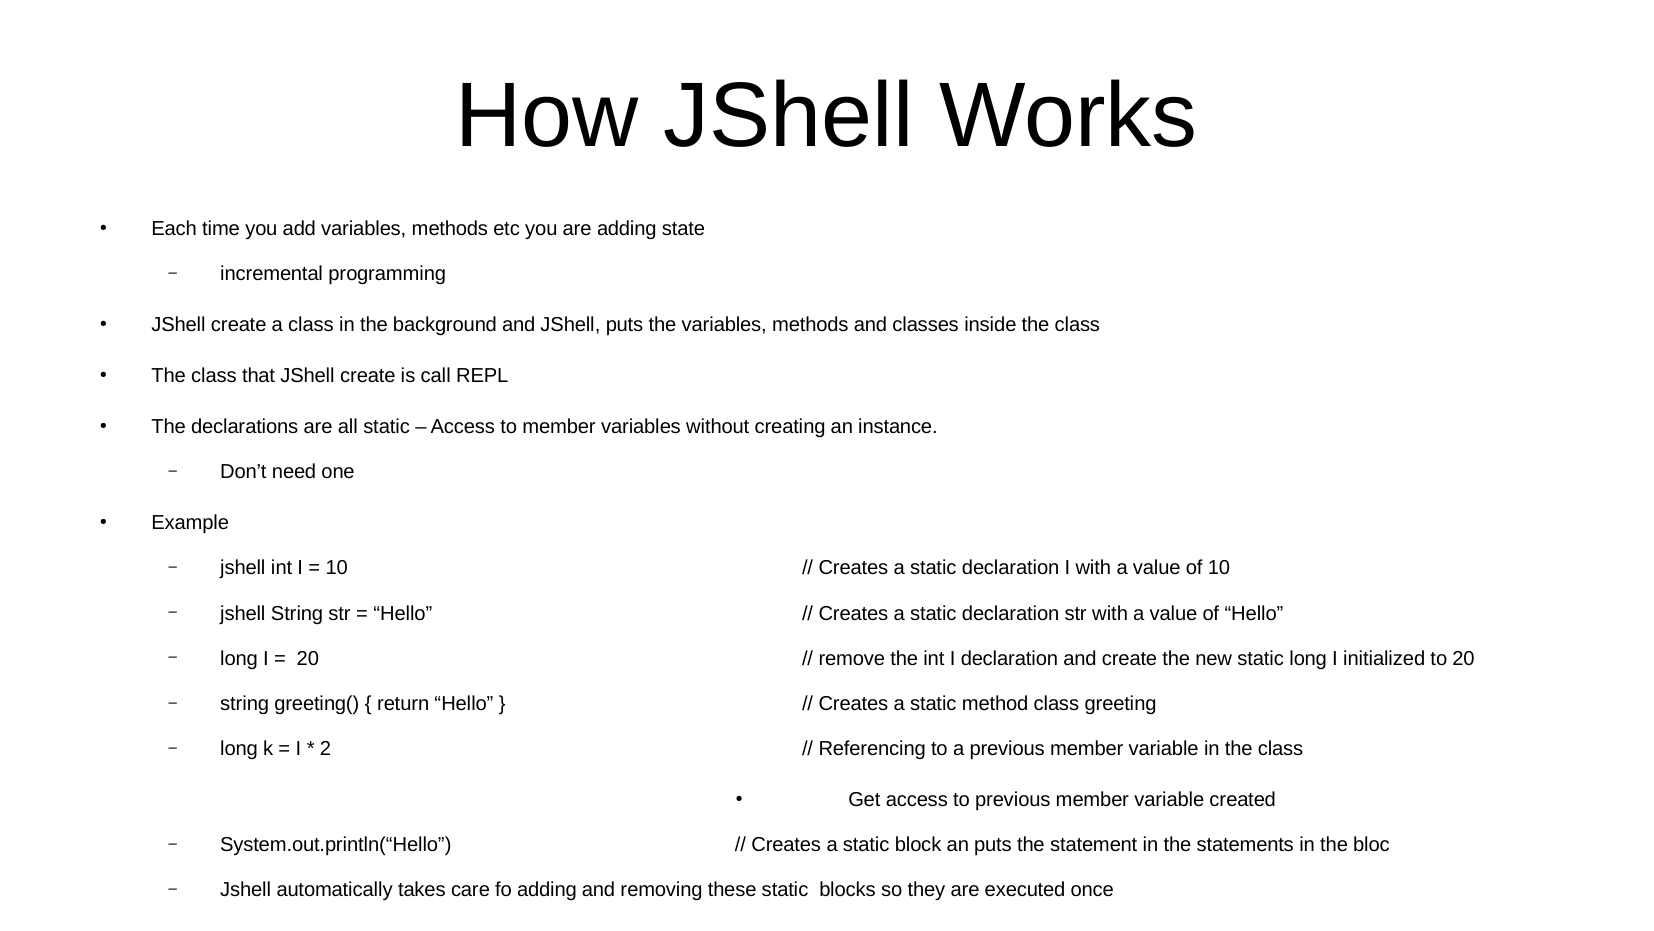

# How JShell Works
Each time you add variables, methods etc you are adding state
incremental programming
JShell create a class in the background and JShell, puts the variables, methods and classes inside the class
The class that JShell create is call REPL
The declarations are all static – Access to member variables without creating an instance.
Don’t need one
Example
jshell int I = 10						 	 	 	 	 	 		// Creates a static declaration I with a value of 10
jshell String str = “Hello”				 		 	 	 	 	// Creates a static declaration str with a value of “Hello”
long I = 20			 	 	 	 	 	 			// remove the int I declaration and create the new static long I initialized to 20
string greeting() { return “Hello” } 		 	 		 			// Creates a static method class greeting
long k = I * 2									 		 	 	 	 			 	// Referencing to a previous member variable in the class
 	 Get access to previous member variable created
System.out.println(“Hello”)				 		 	 		 // Creates a static block an puts the statement in the statements in the bloc
Jshell automatically takes care fo adding and removing these static blocks so they are executed once